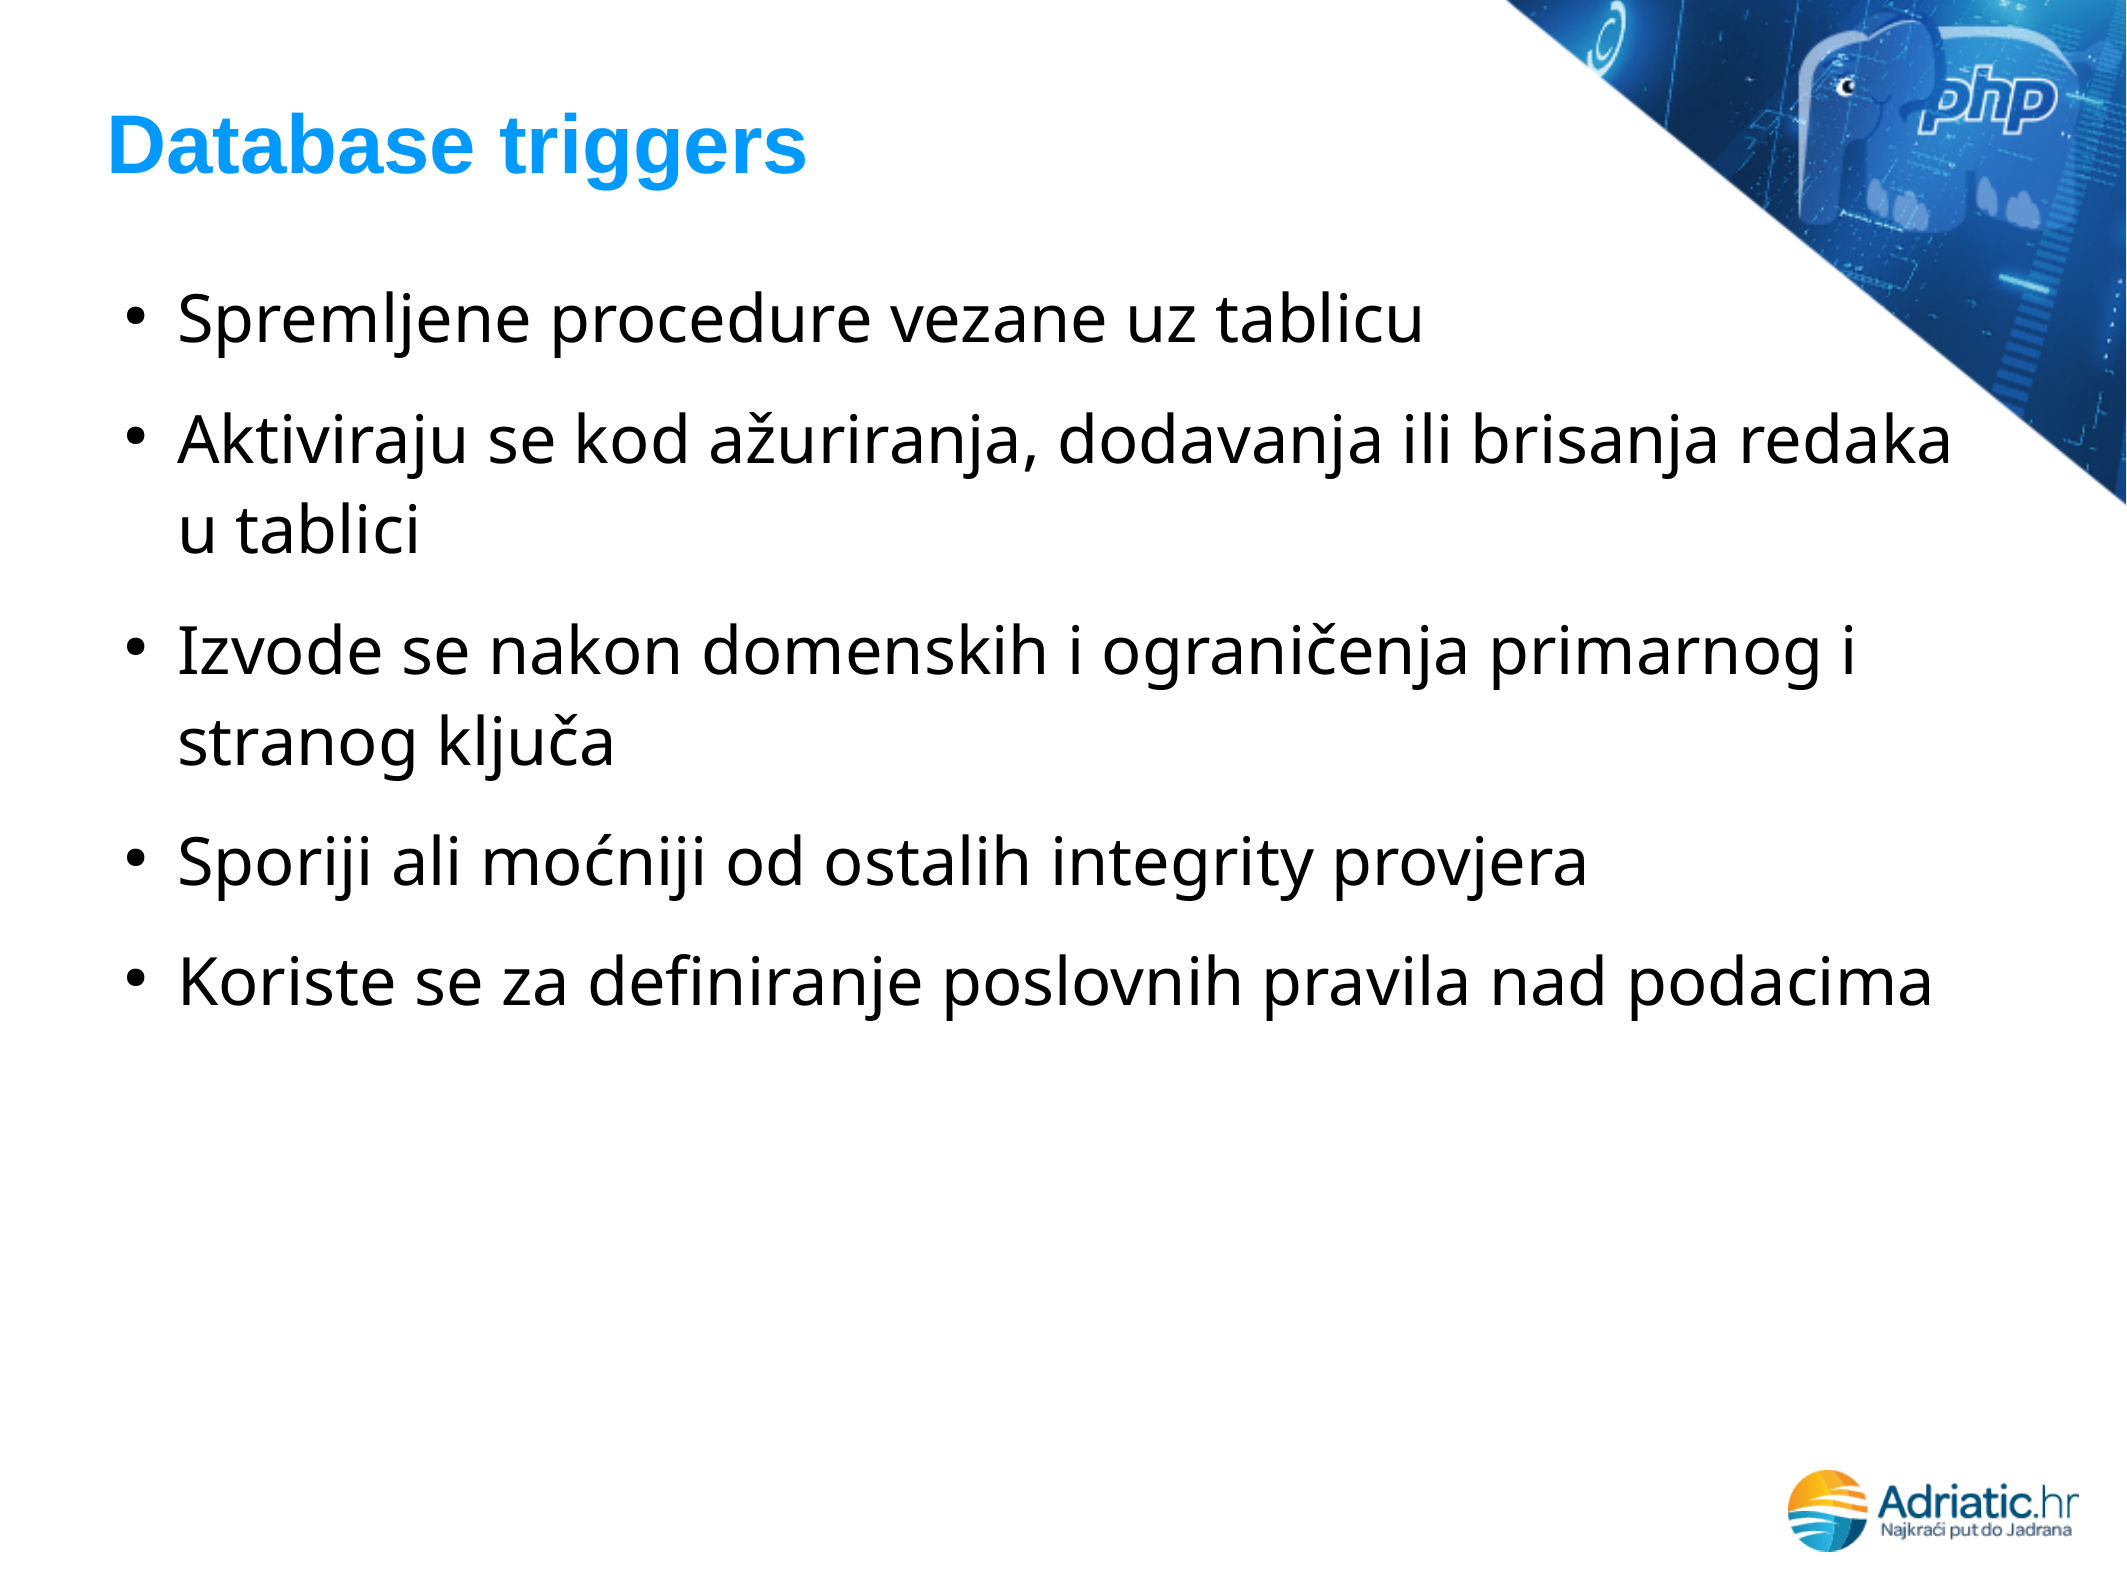

# Database triggers
Spremljene procedure vezane uz tablicu
Aktiviraju se kod ažuriranja, dodavanja ili brisanja redaka u tablici
Izvode se nakon domenskih i ograničenja primarnog i stranog ključa
Sporiji ali moćniji od ostalih integrity provjera
Koriste se za definiranje poslovnih pravila nad podacima